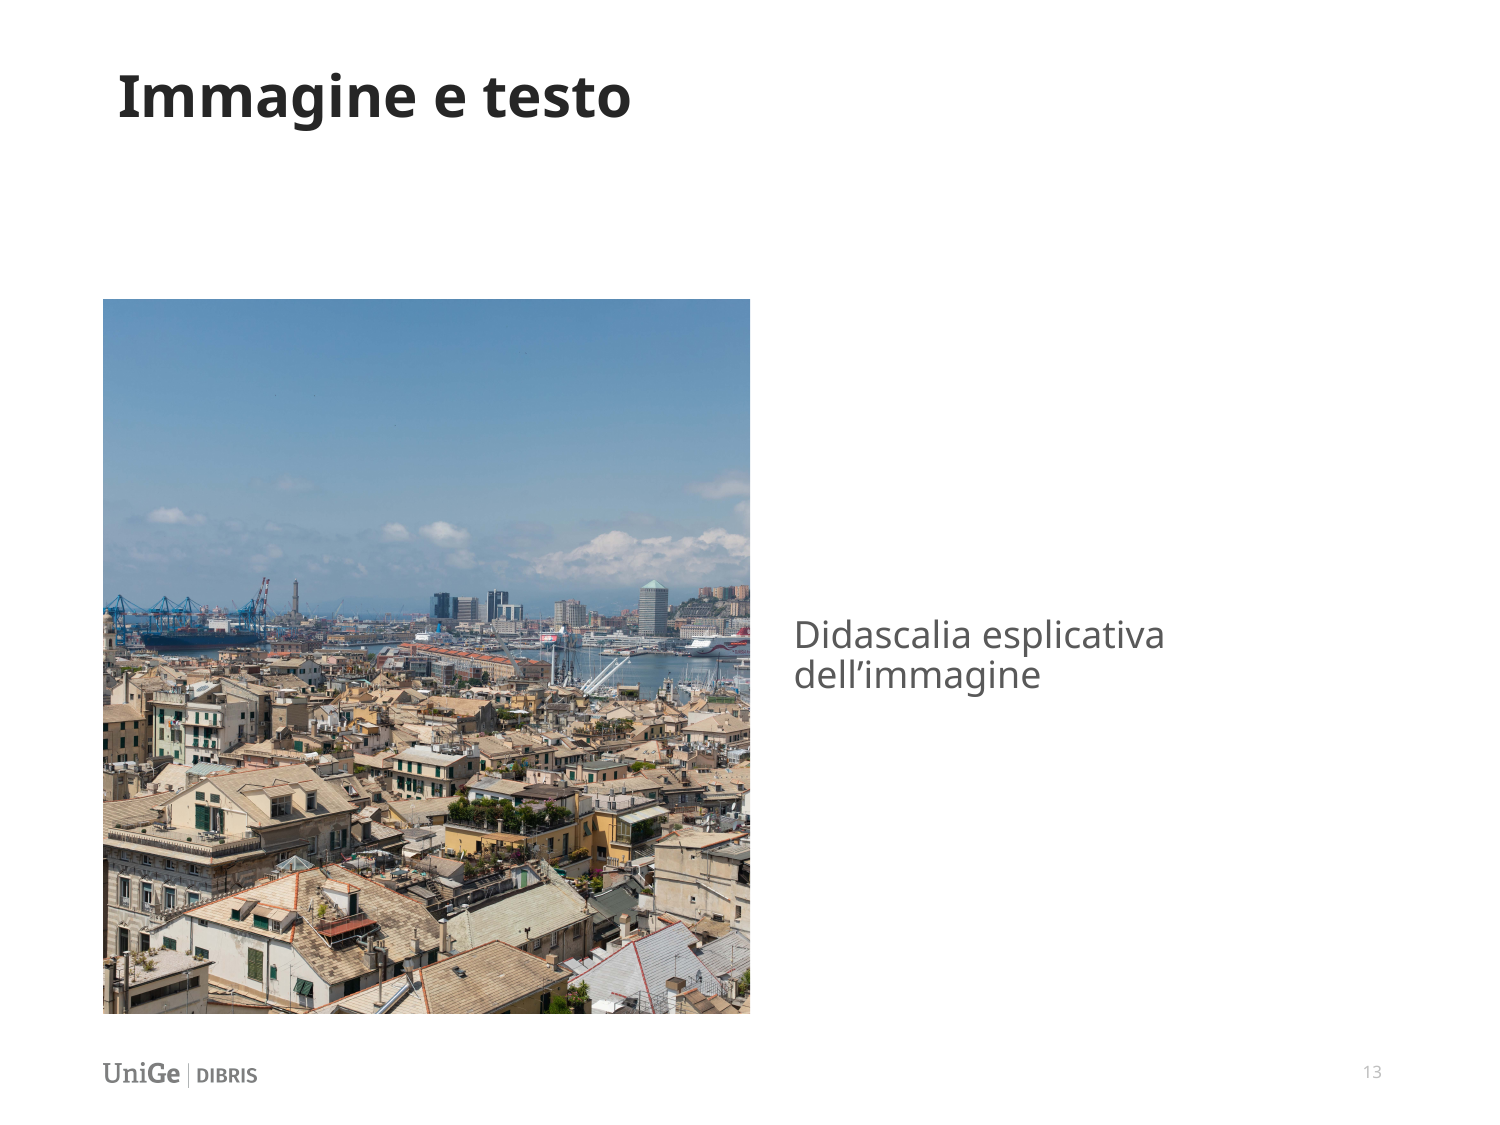

Immagine e testo
# Didascalia esplicativa dell’immagine
13